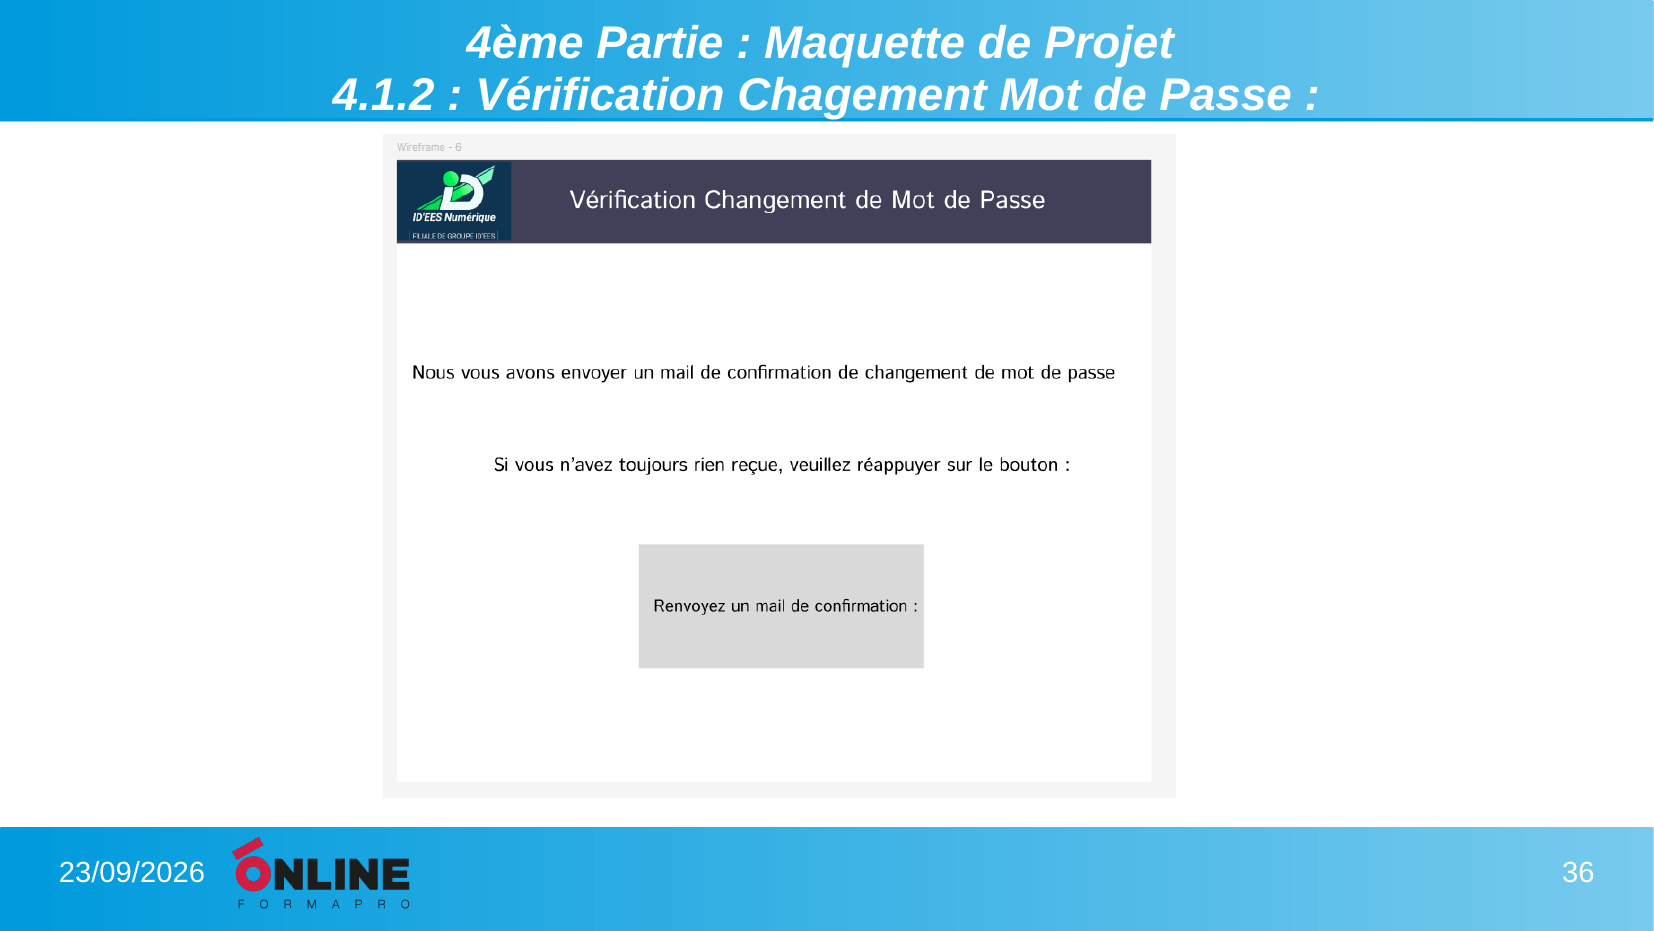

# 4ème Partie : Maquette de Projet 4.1.2 : Vérification Chagement Mot de Passe :
36